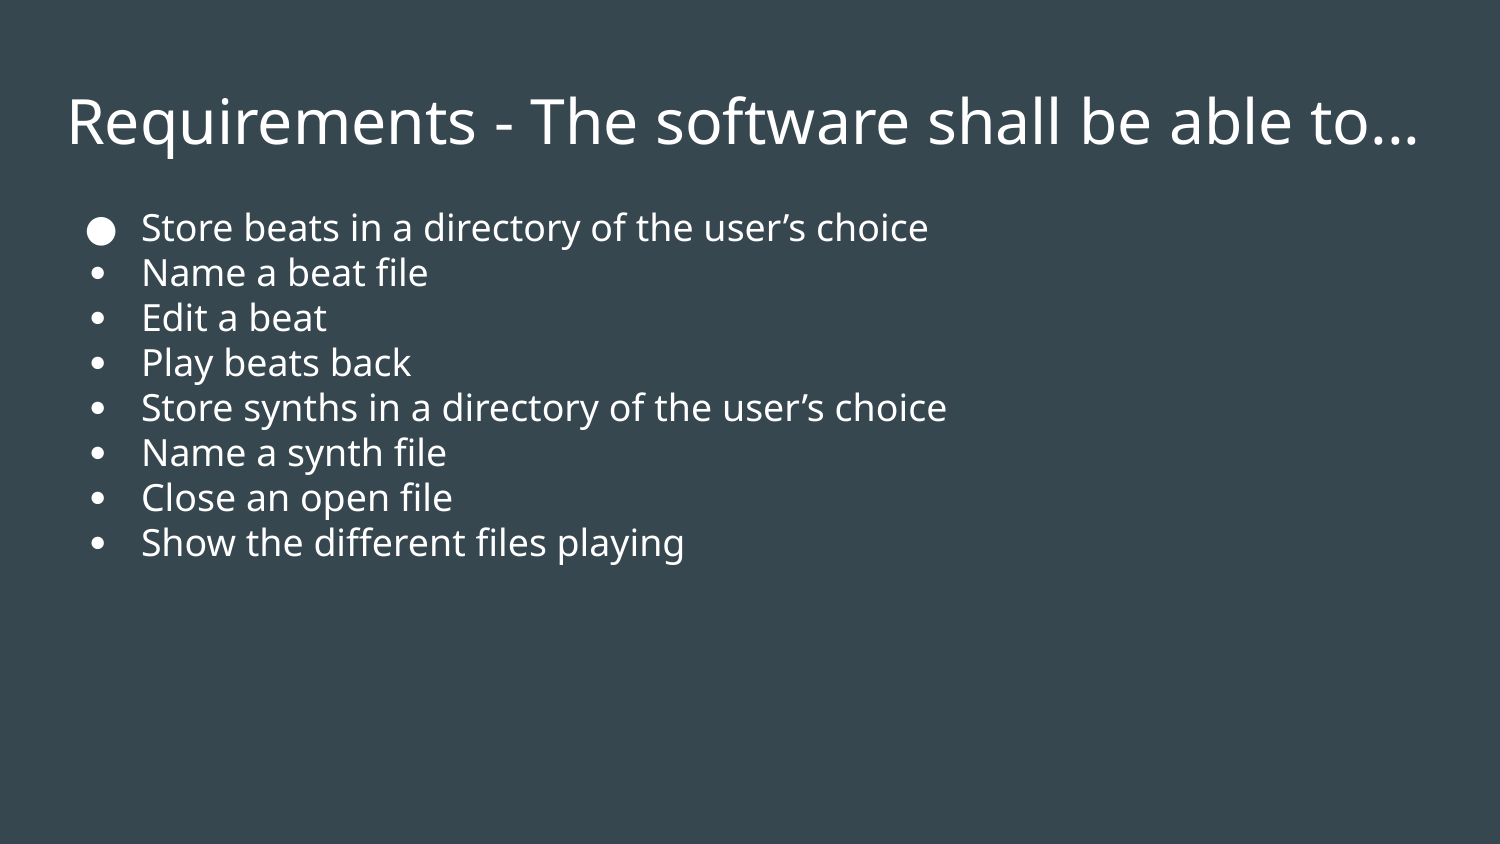

# Requirements - The software shall be able to...
Store beats in a directory of the user’s choice
Name a beat file
Edit a beat
Play beats back
Store synths in a directory of the user’s choice
Name a synth file
Close an open file
Show the different files playing